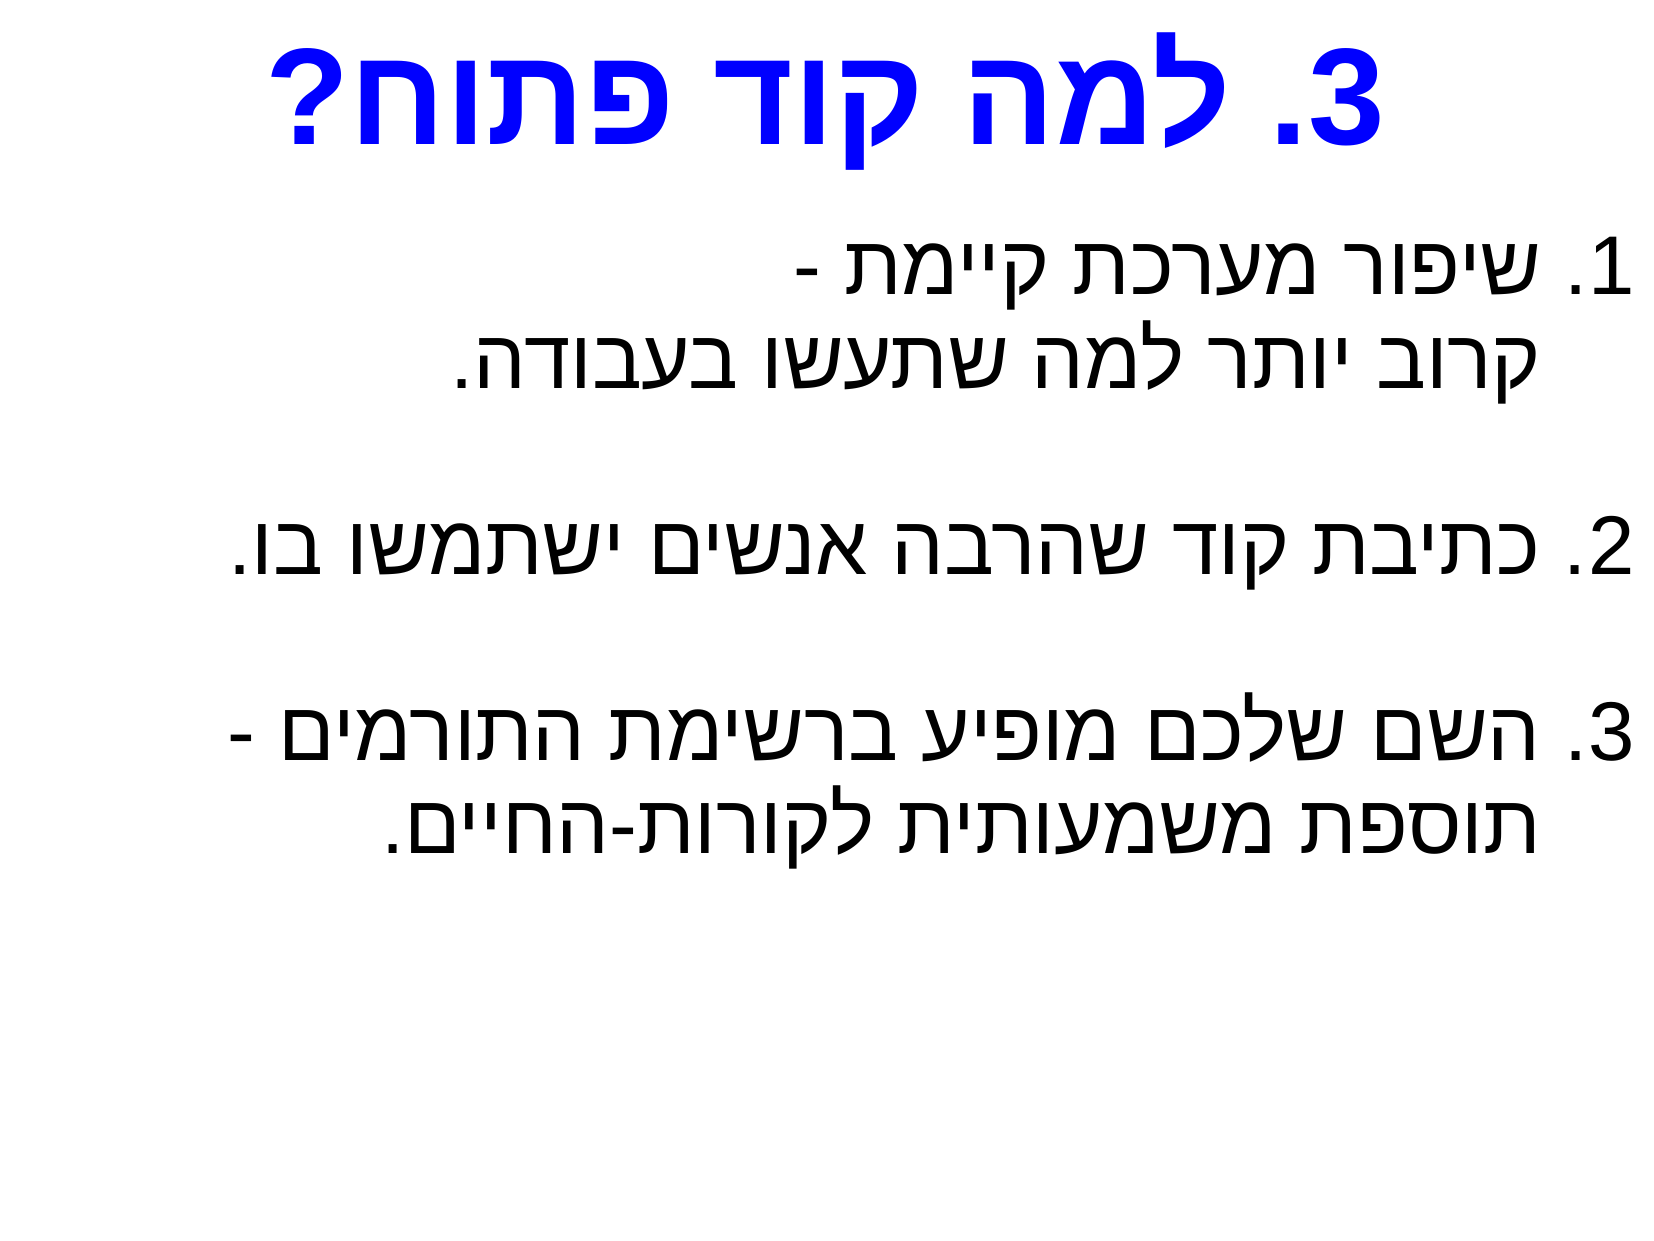

# 3. למה קוד פתוח?
1. שיפור מערכת קיימת -
 קרוב יותר למה שתעשו בעבודה.
2. כתיבת קוד שהרבה אנשים ישתמשו בו.
3. השם שלכם מופיע ברשימת התורמים -
 תוספת משמעותית לקורות-החיים.